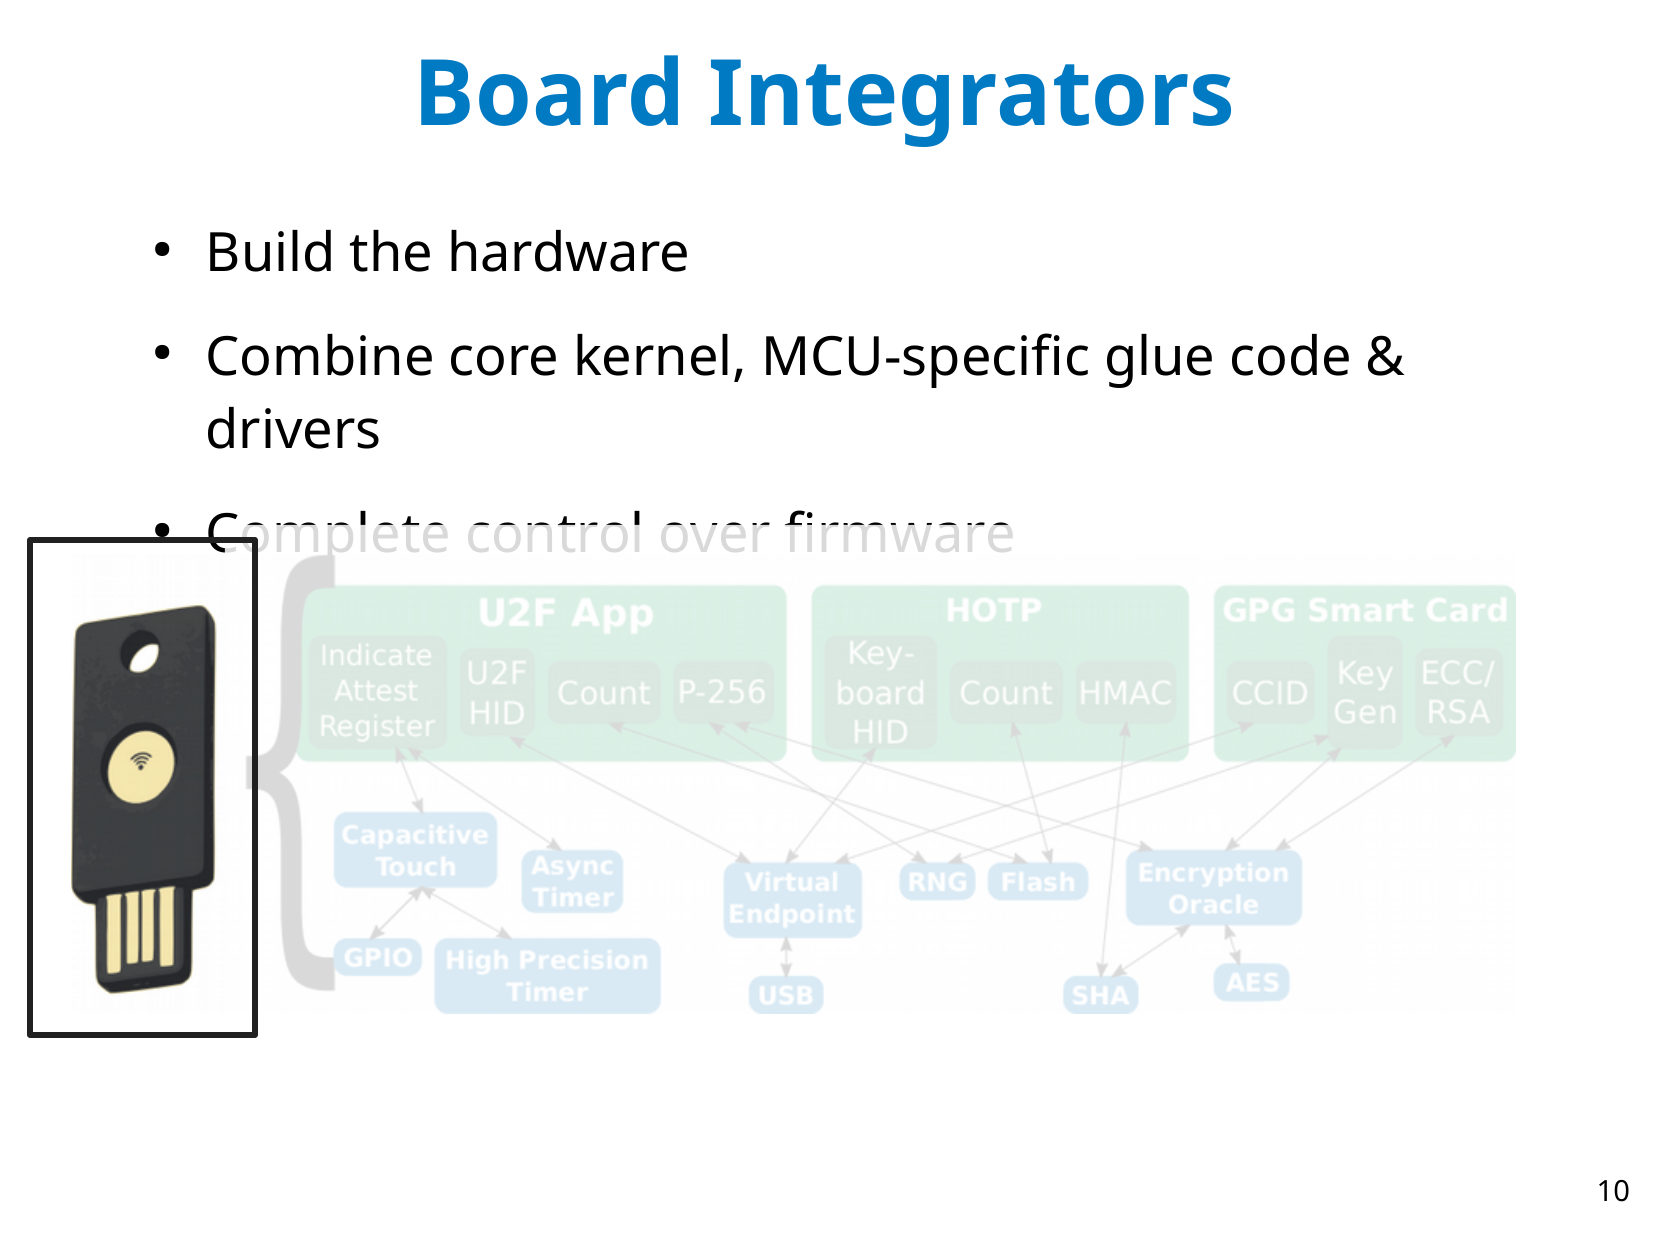

Board Integrators
# Build the hardware
Combine core kernel, MCU-specific glue code & drivers
Complete control over firmware
10